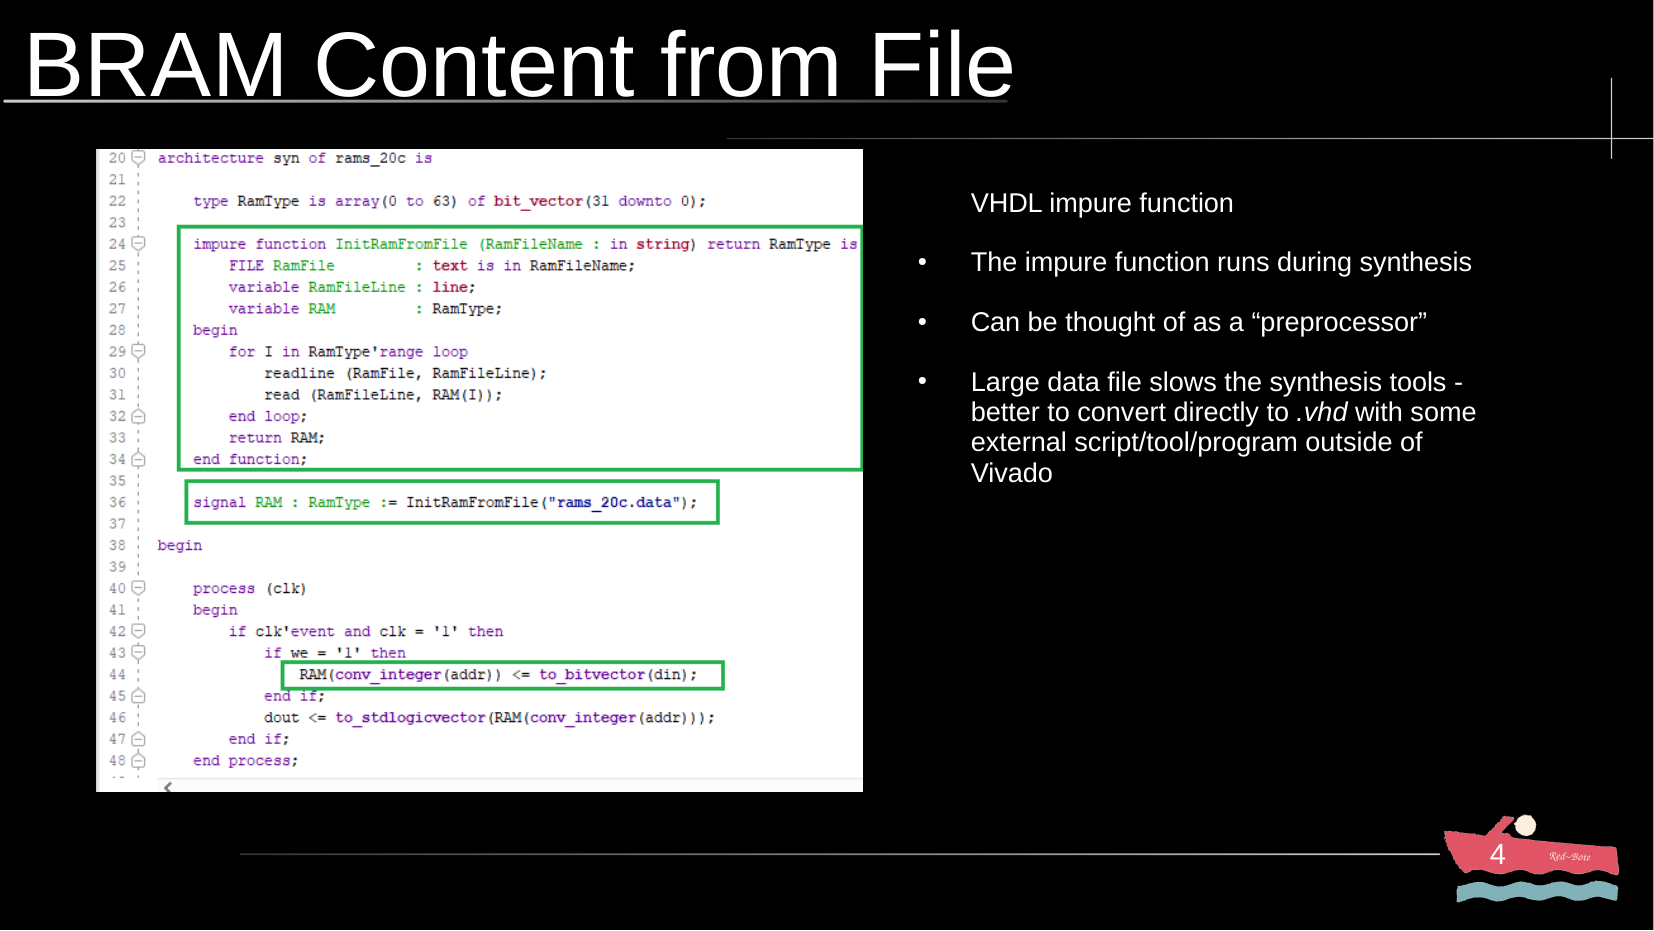

# BRAM Content from File
VHDL impure function
The impure function runs during synthesis
Can be thought of as a “preprocessor”
Large data file slows the synthesis tools - better to convert directly to .vhd with some external script/tool/program outside of Vivado
4